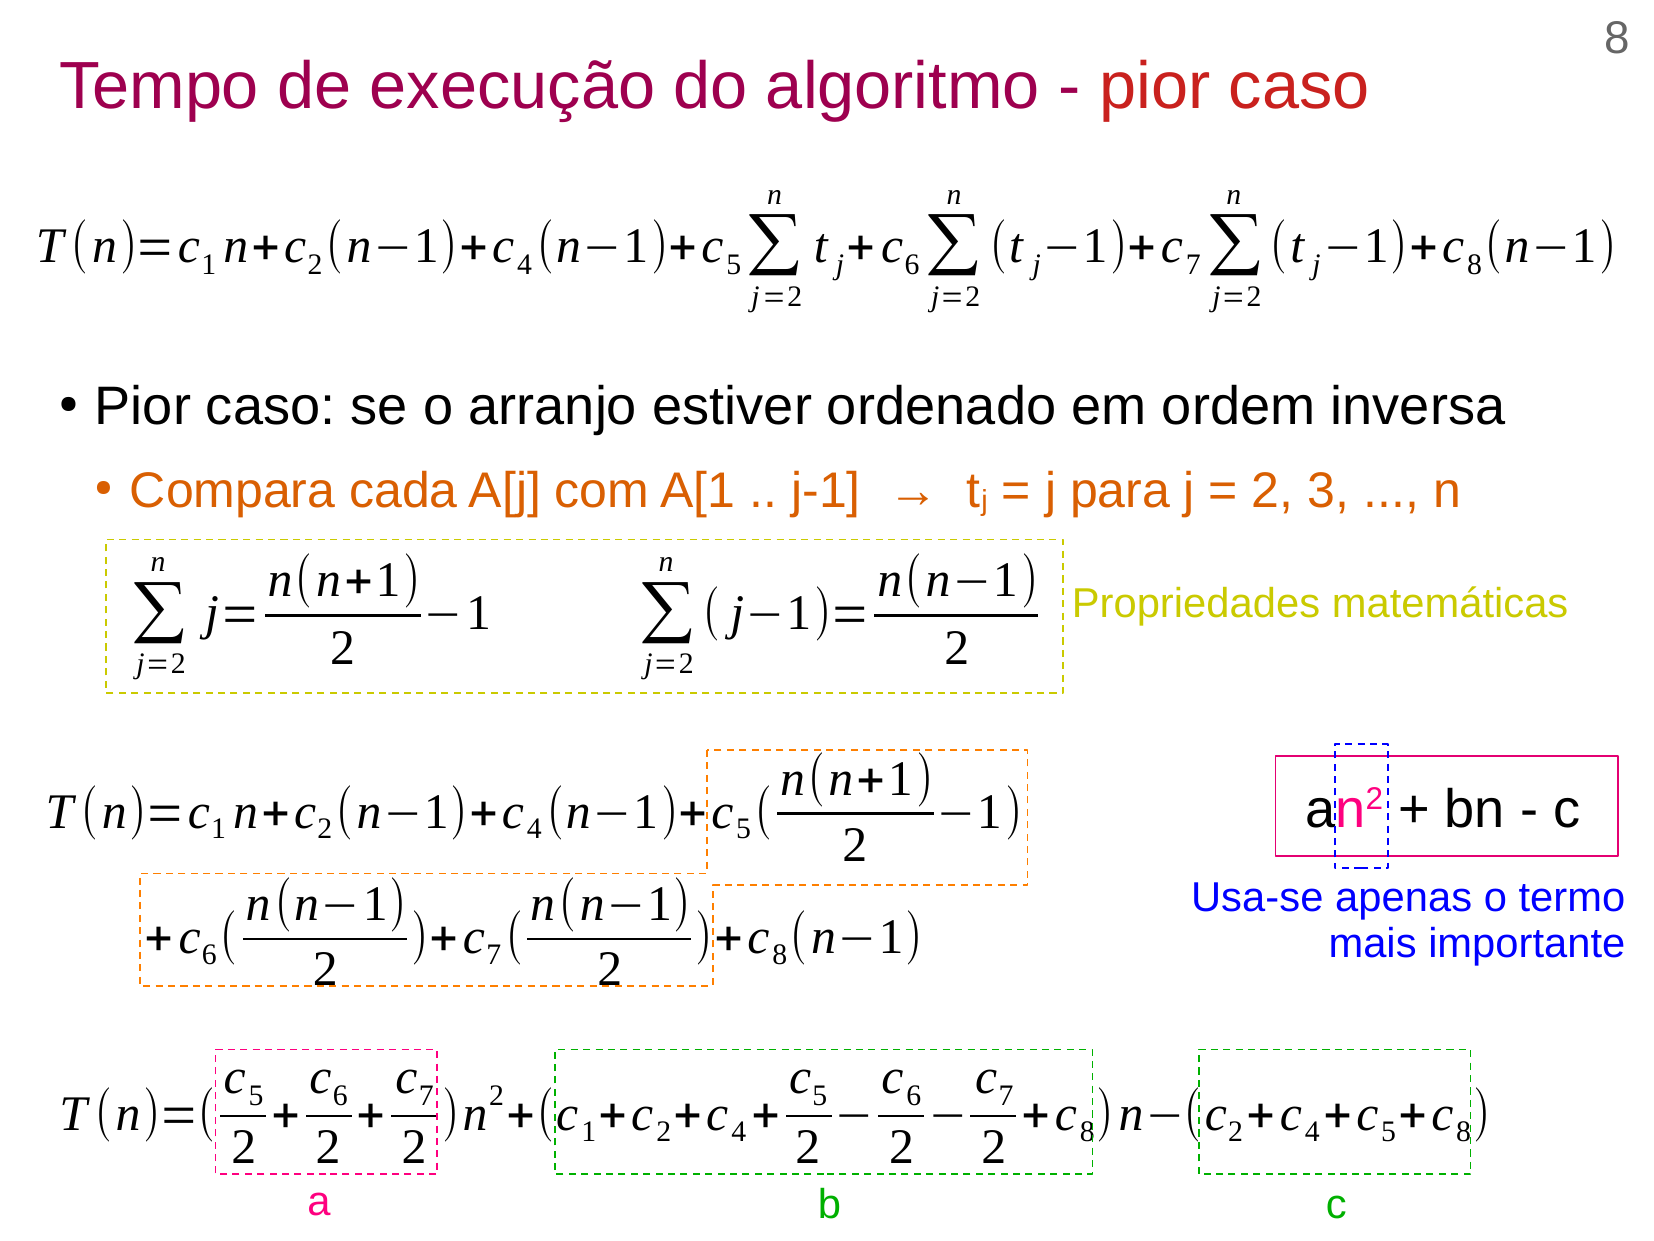

8
Tempo de execução do algoritmo - pior caso
# Pior caso: se o arranjo estiver ordenado em ordem inversa
Compara cada A[j] com A[1 .. j-1] → tj = j para j = 2, 3, ..., n
Propriedades matemáticas
an2 + bn - c
Usa-se apenas o termo
mais importante
a
b
c